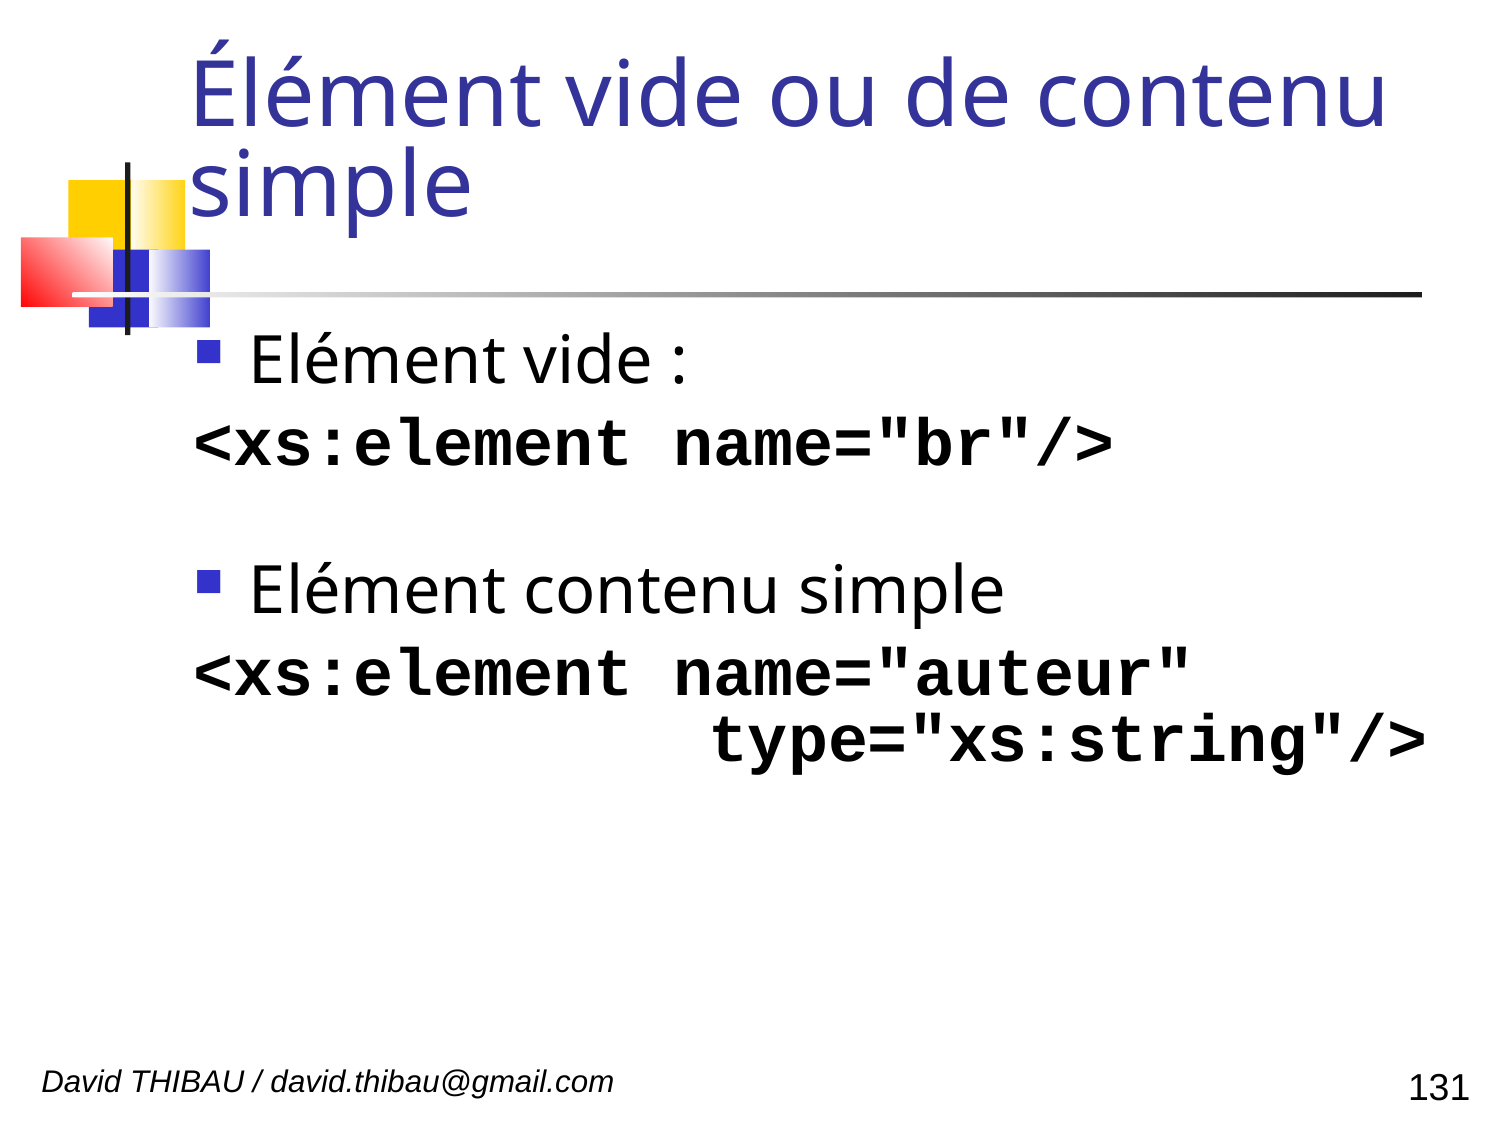

# Élément vide ou de contenu simple
Elément vide :
<xs:element name="br"/>
Elément contenu simple
<xs:element name="auteur" 
							type="xs:string"/>